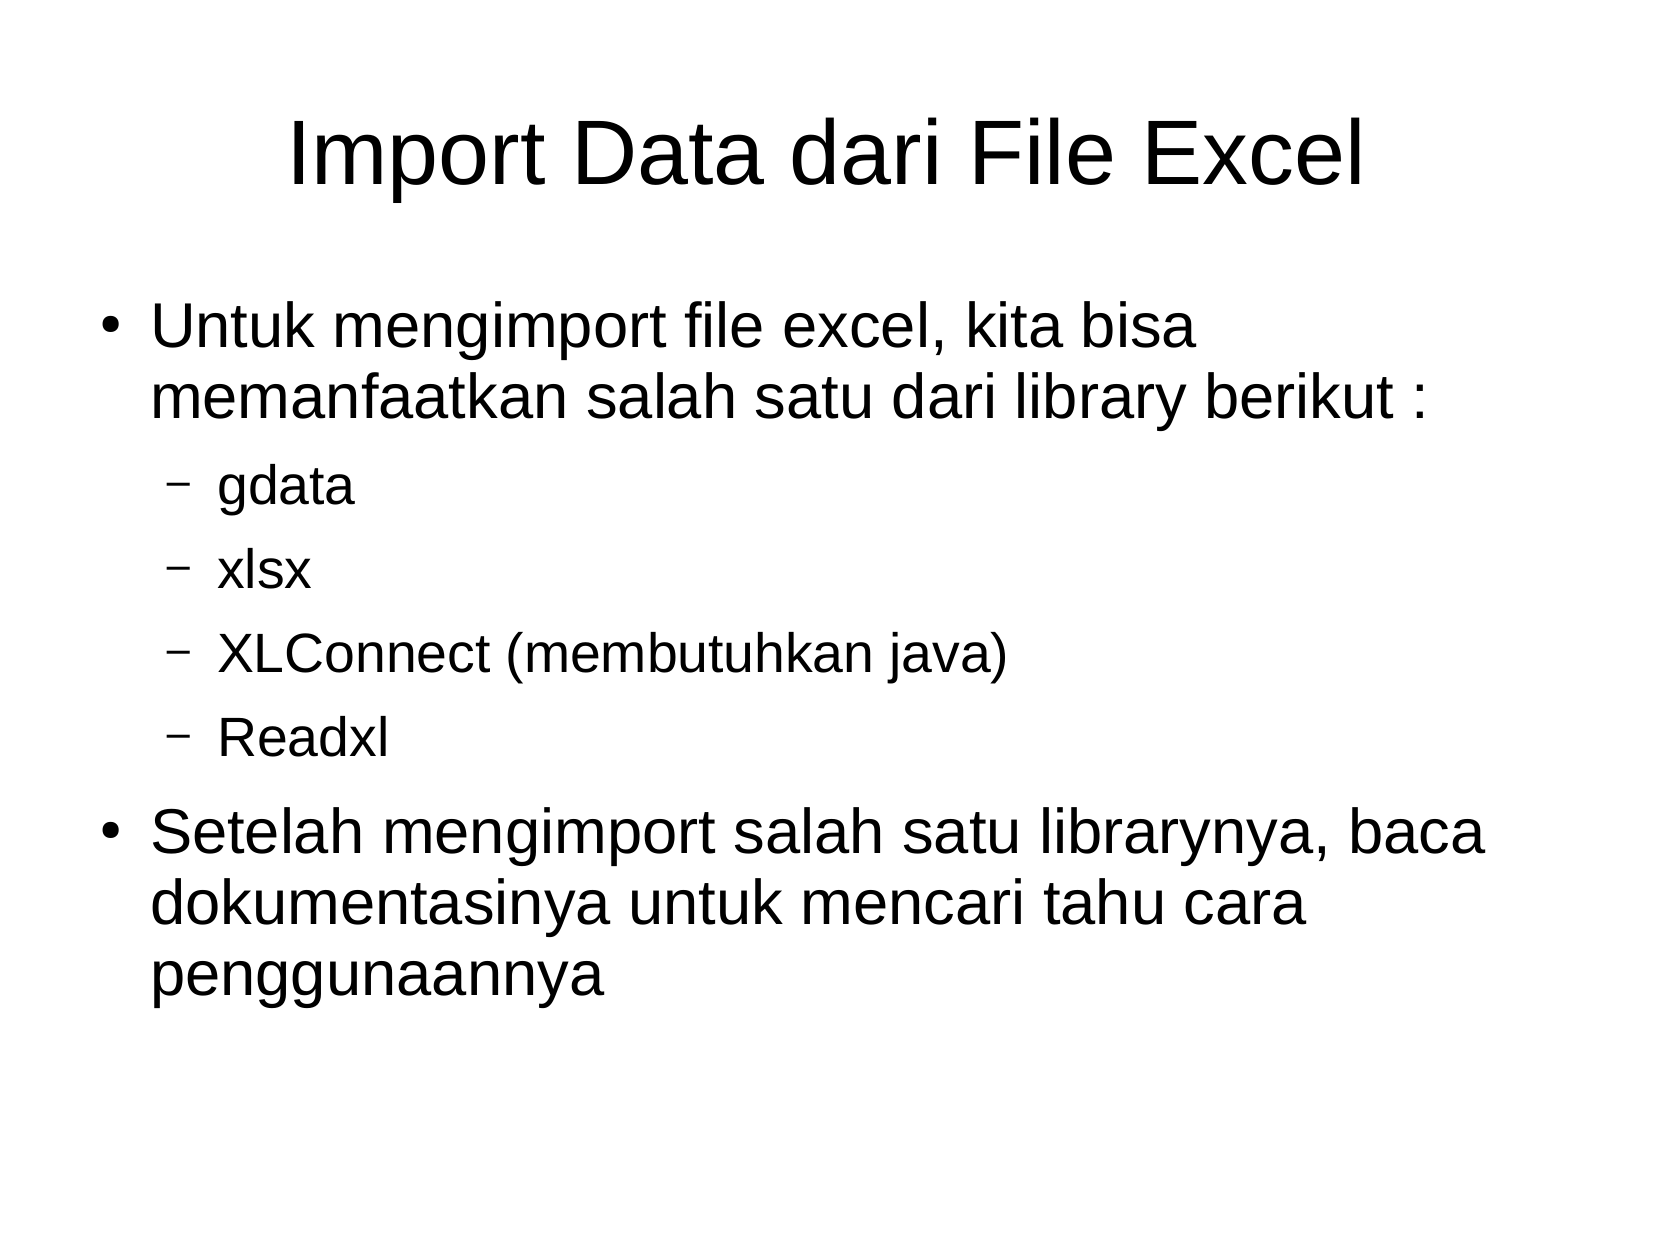

# Import Data dari File Excel
Untuk mengimport file excel, kita bisa memanfaatkan salah satu dari library berikut :
gdata
xlsx
XLConnect (membutuhkan java)
Readxl
Setelah mengimport salah satu librarynya, baca dokumentasinya untuk mencari tahu cara penggunaannya